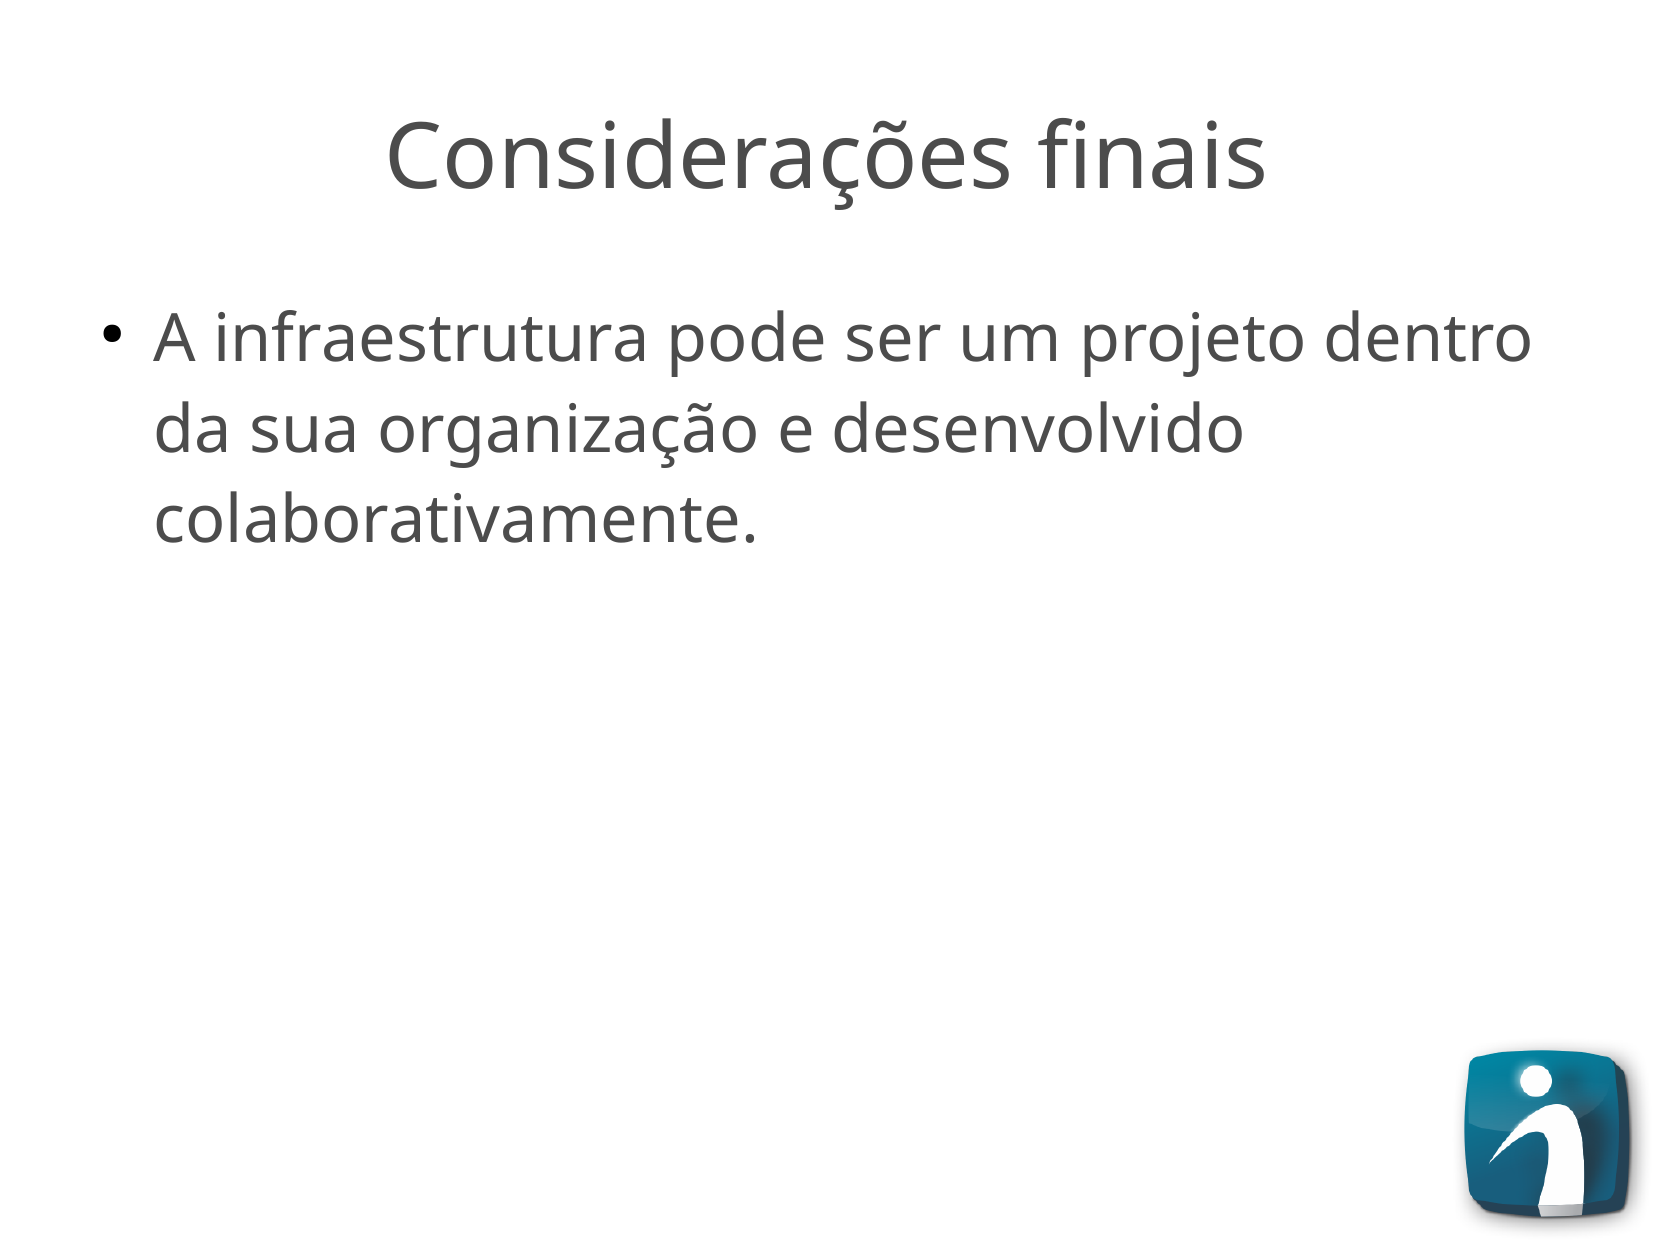

# Considerações finais
A infraestrutura pode ser um projeto dentro da sua organização e desenvolvido colaborativamente.